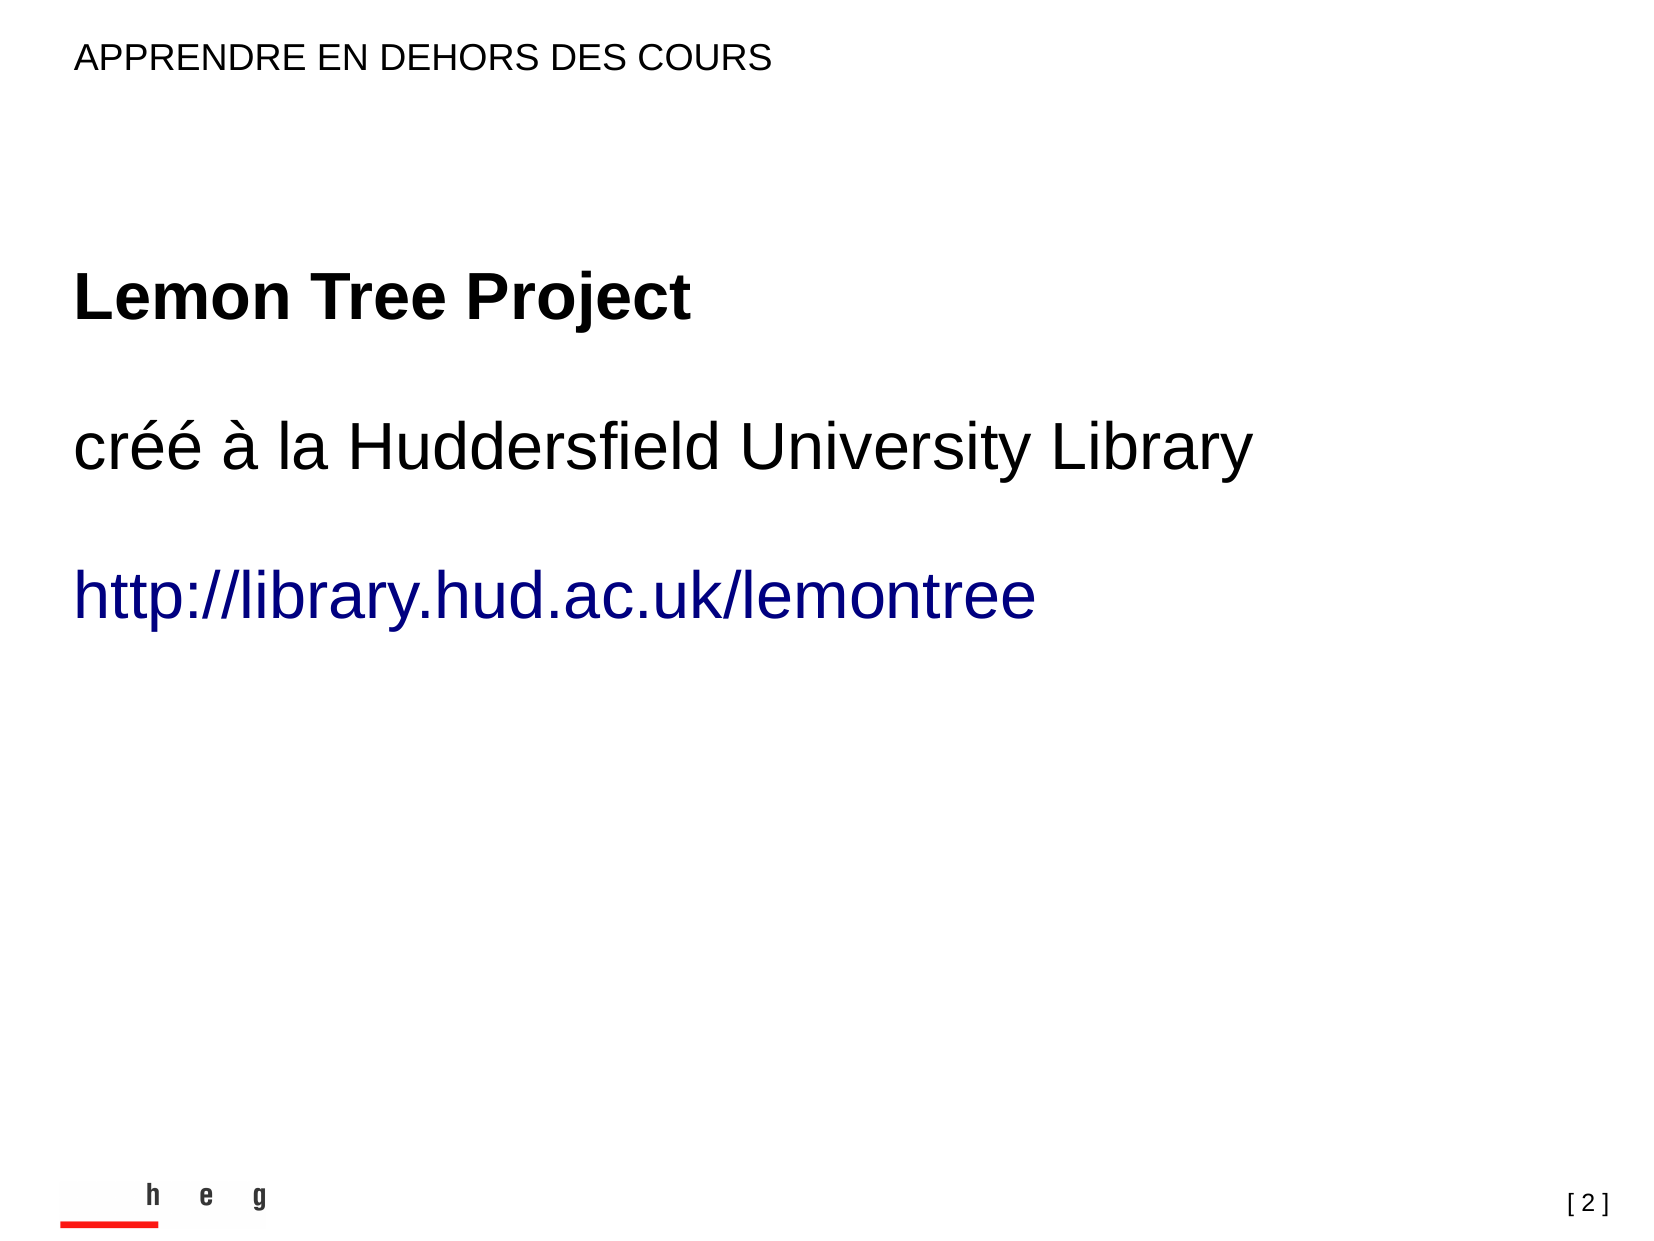

APPRENDRE EN DEHORS DES COURS
Lemon Tree Project
créé à la Huddersfield University Library
http://library.hud.ac.uk/lemontree